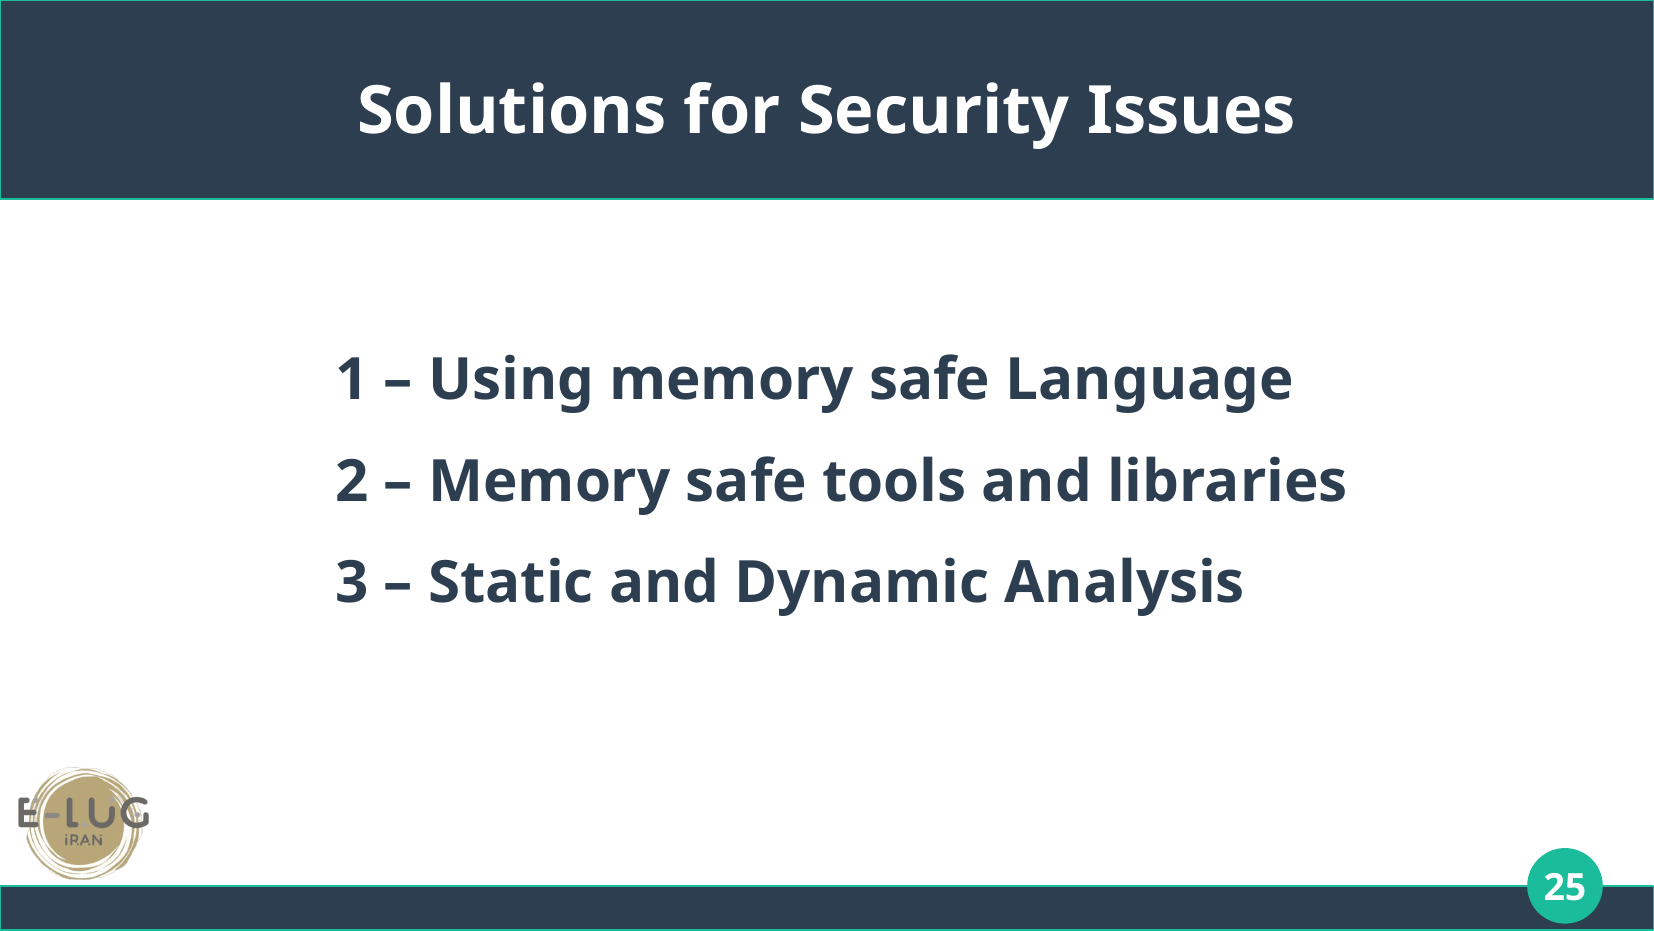

# Solutions for Security Issues
1 – Using memory safe Language
2 – Memory safe tools and libraries
3 – Static and Dynamic Analysis
25